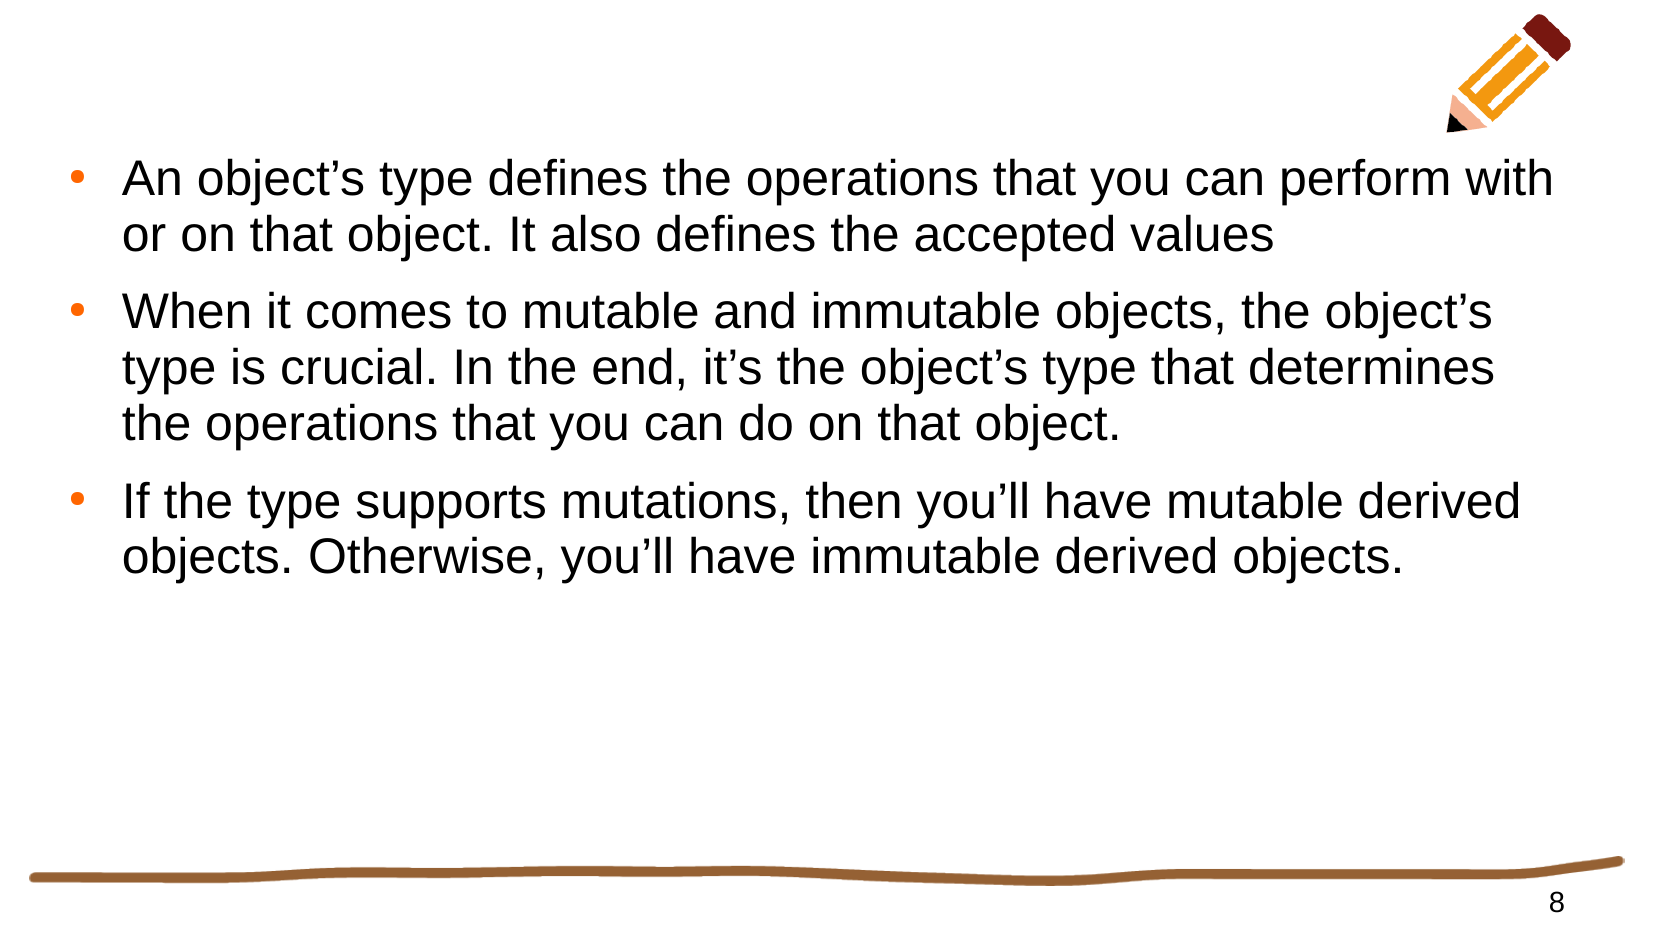

# An object’s type defines the operations that you can perform with or on that object. It also defines the accepted values
When it comes to mutable and immutable objects, the object’s type is crucial. In the end, it’s the object’s type that determines the operations that you can do on that object.
If the type supports mutations, then you’ll have mutable derived objects. Otherwise, you’ll have immutable derived objects.
8